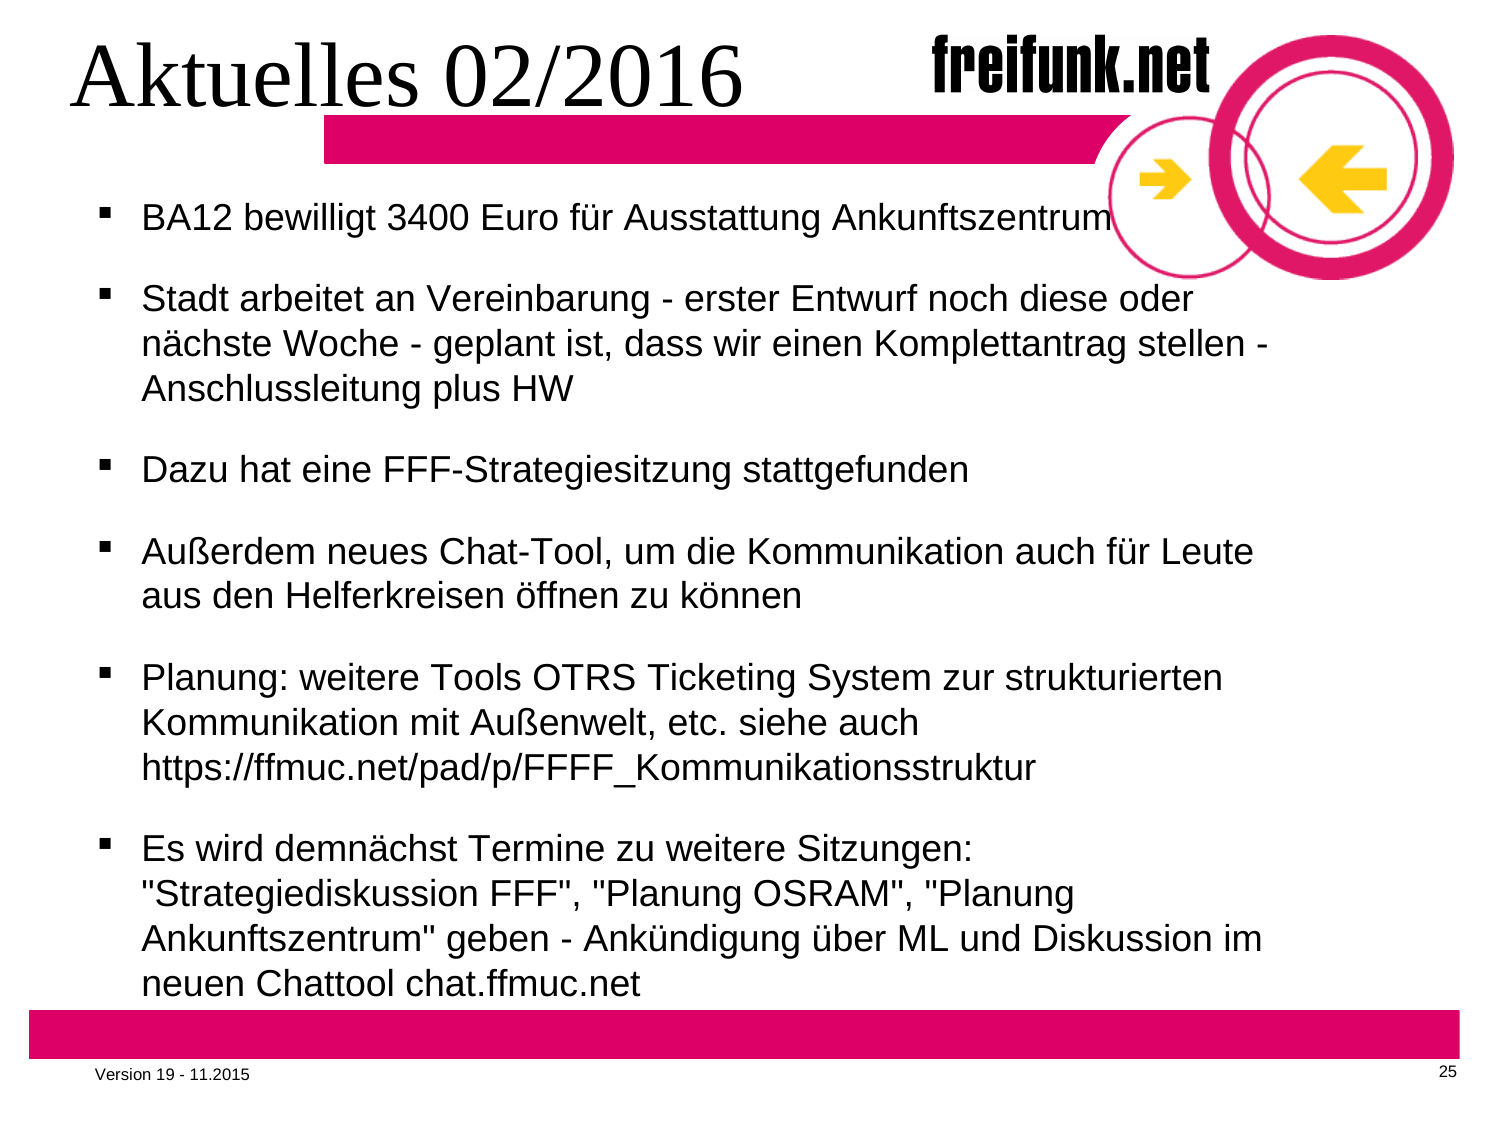

# Aktuelles 02/2016
BA12 bewilligt 3400 Euro für Ausstattung Ankunftszentrum
Stadt arbeitet an Vereinbarung - erster Entwurf noch diese oder nächste Woche - geplant ist, dass wir einen Komplettantrag stellen - Anschlussleitung plus HW
Dazu hat eine FFF-Strategiesitzung stattgefunden
Außerdem neues Chat-Tool, um die Kommunikation auch für Leute aus den Helferkreisen öffnen zu können
Planung: weitere Tools OTRS Ticketing System zur strukturierten Kommunikation mit Außenwelt, etc. siehe auch https://ffmuc.net/pad/p/FFFF_Kommunikationsstruktur
Es wird demnächst Termine zu weitere Sitzungen: "Strategiediskussion FFF", "Planung OSRAM", "Planung Ankunftszentrum" geben - Ankündigung über ML und Diskussion im neuen Chattool chat.ffmuc.net
25
Version 19 - 11.2015